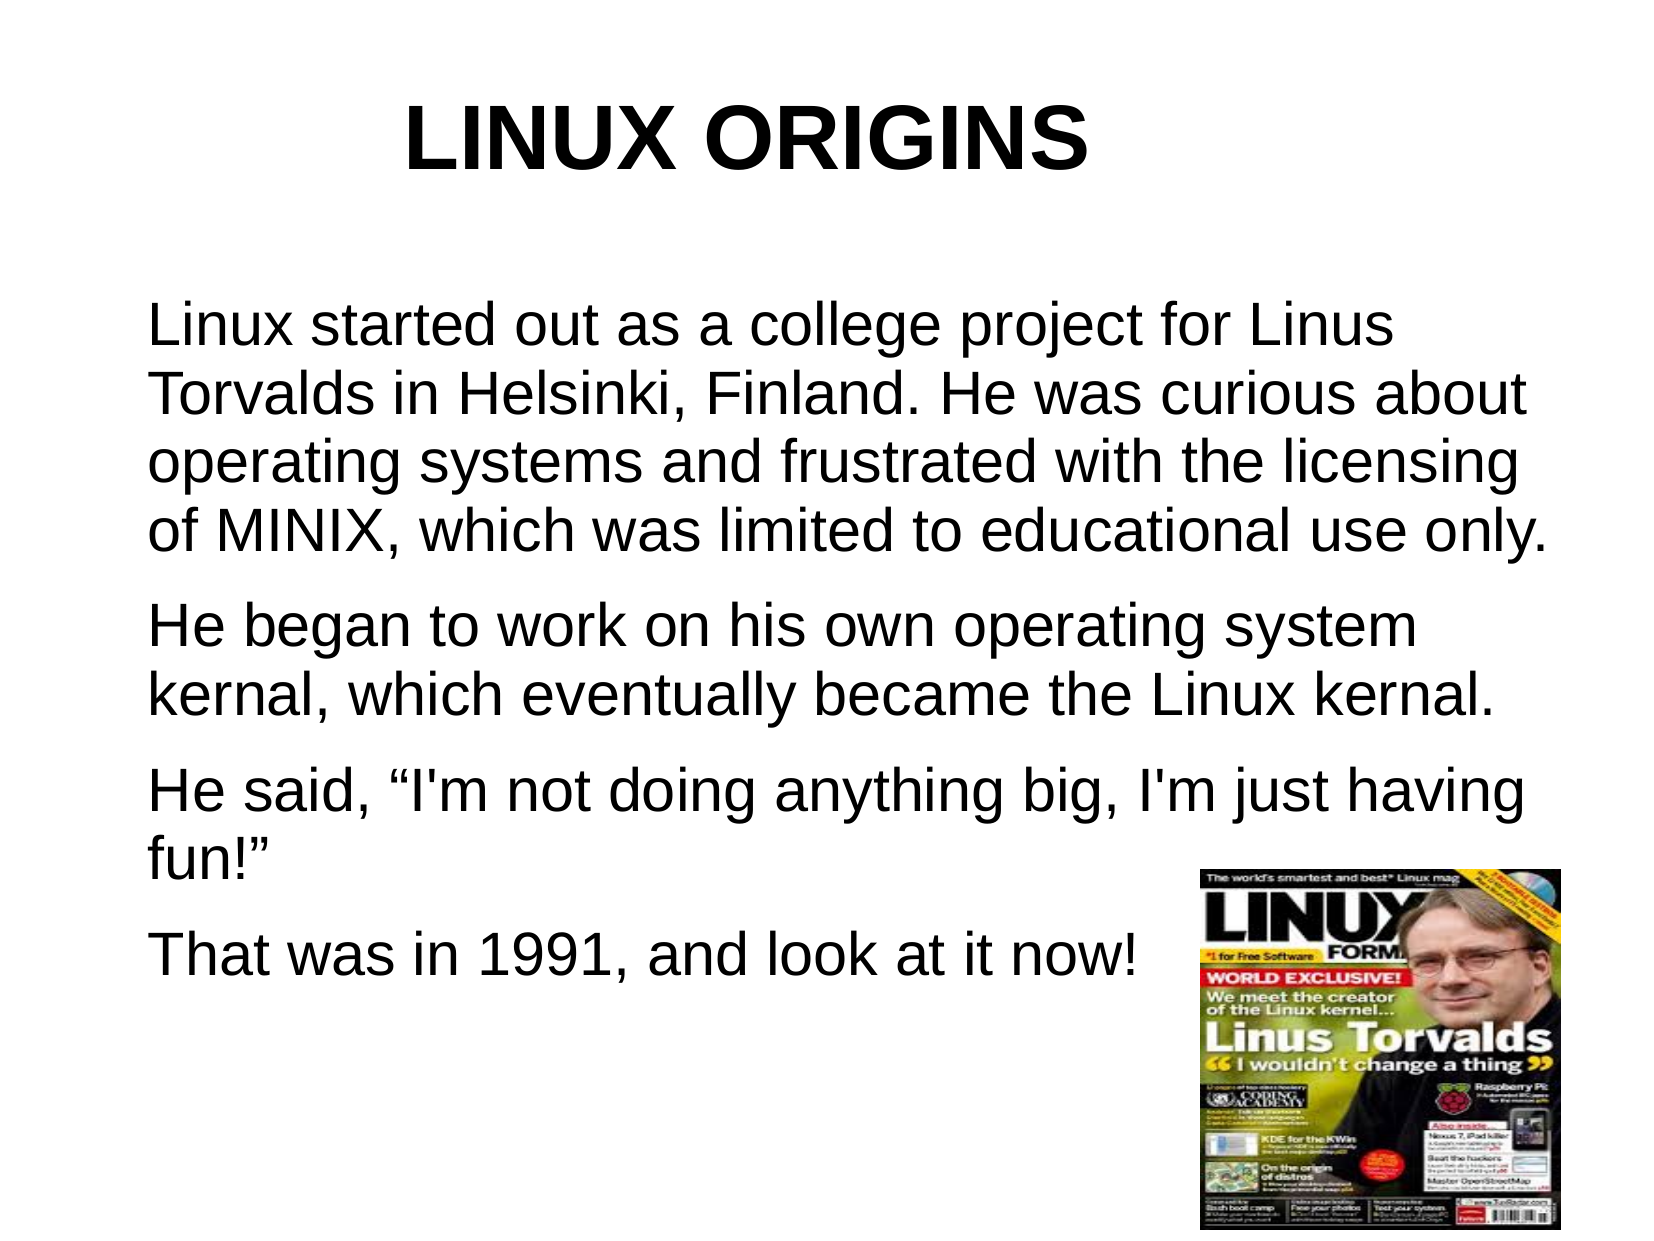

# LINUX ORIGINS
Linux started out as a college project for Linus Torvalds in Helsinki, Finland. He was curious about operating systems and frustrated with the licensing of MINIX, which was limited to educational use only.
He began to work on his own operating system kernal, which eventually became the Linux kernal.
He said, “I'm not doing anything big, I'm just having fun!”
That was in 1991, and look at it now!